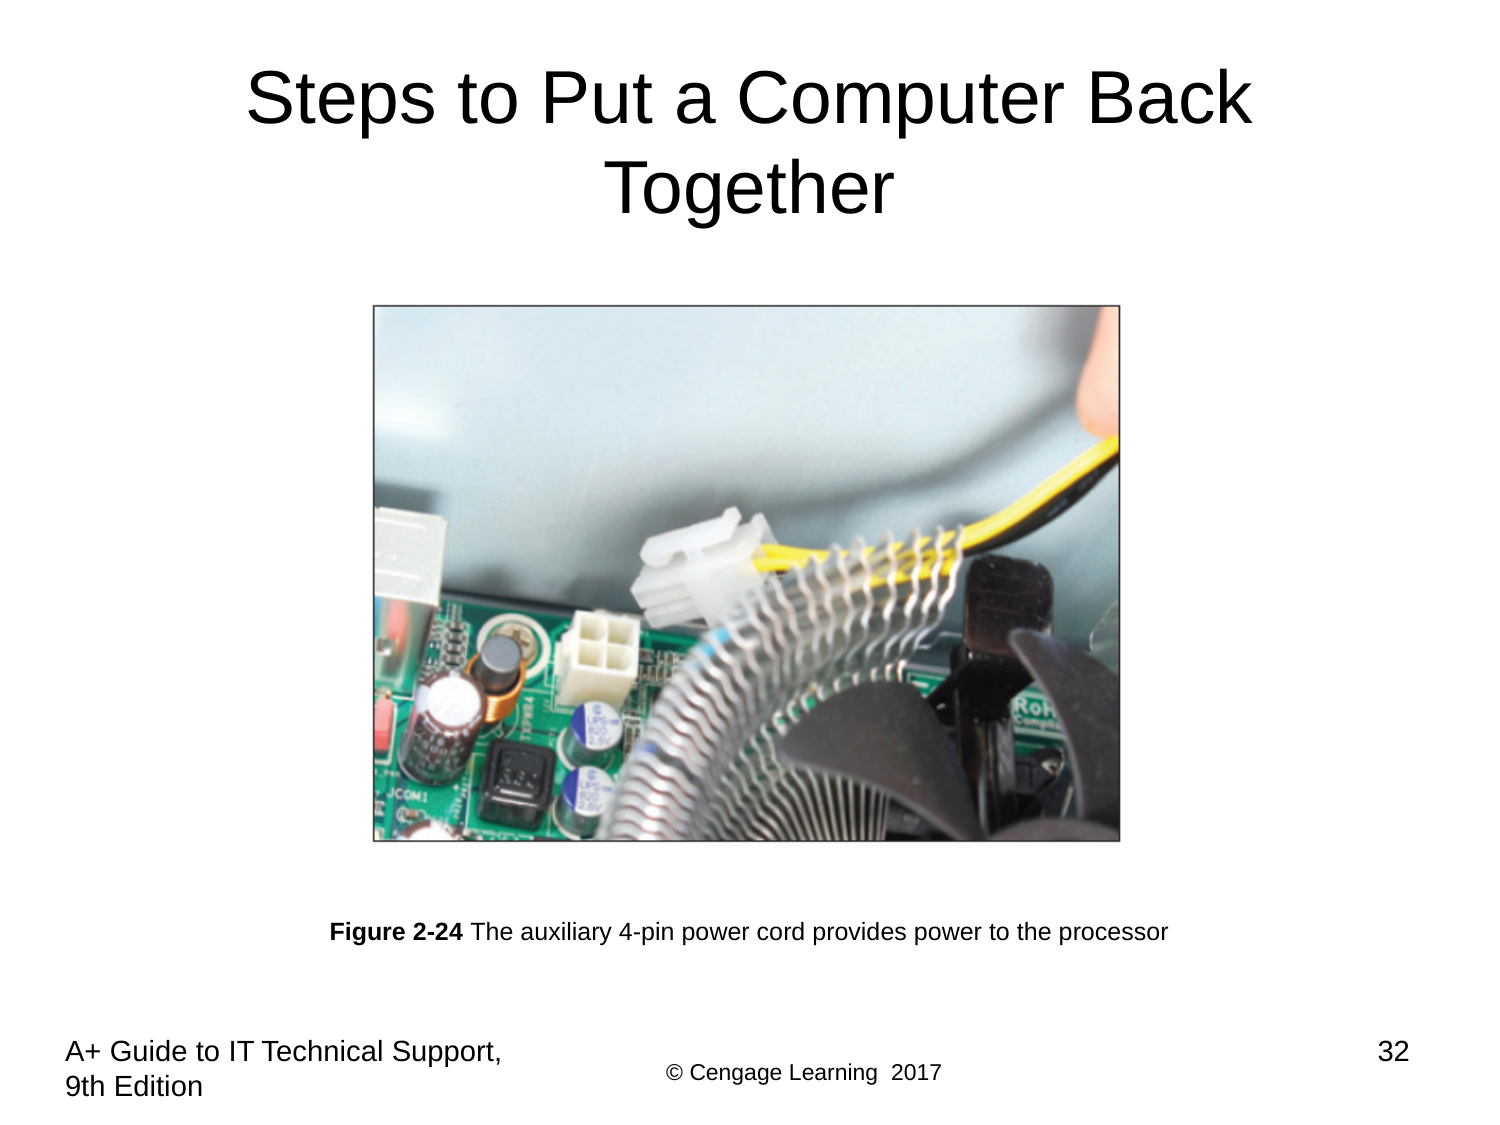

# Steps to Put a Computer Back Together
Figure 2-24 The auxiliary 4-pin power cord provides power to the processor
A+ Guide to IT Technical Support, 9th Edition